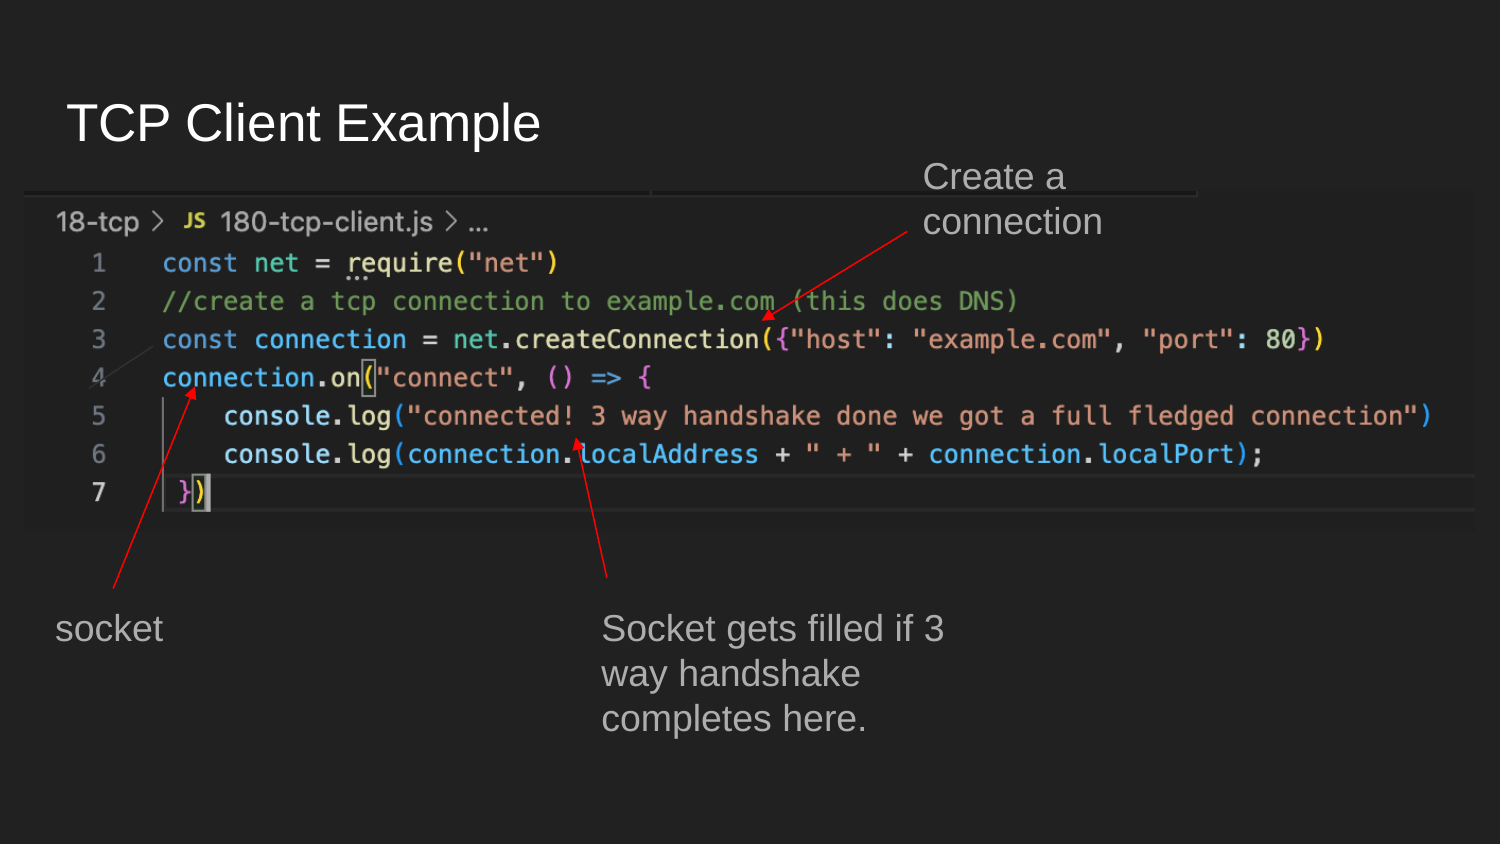

# TCP Client Example
Create a connection
socket
Socket gets filled if 3 way handshake completes here.